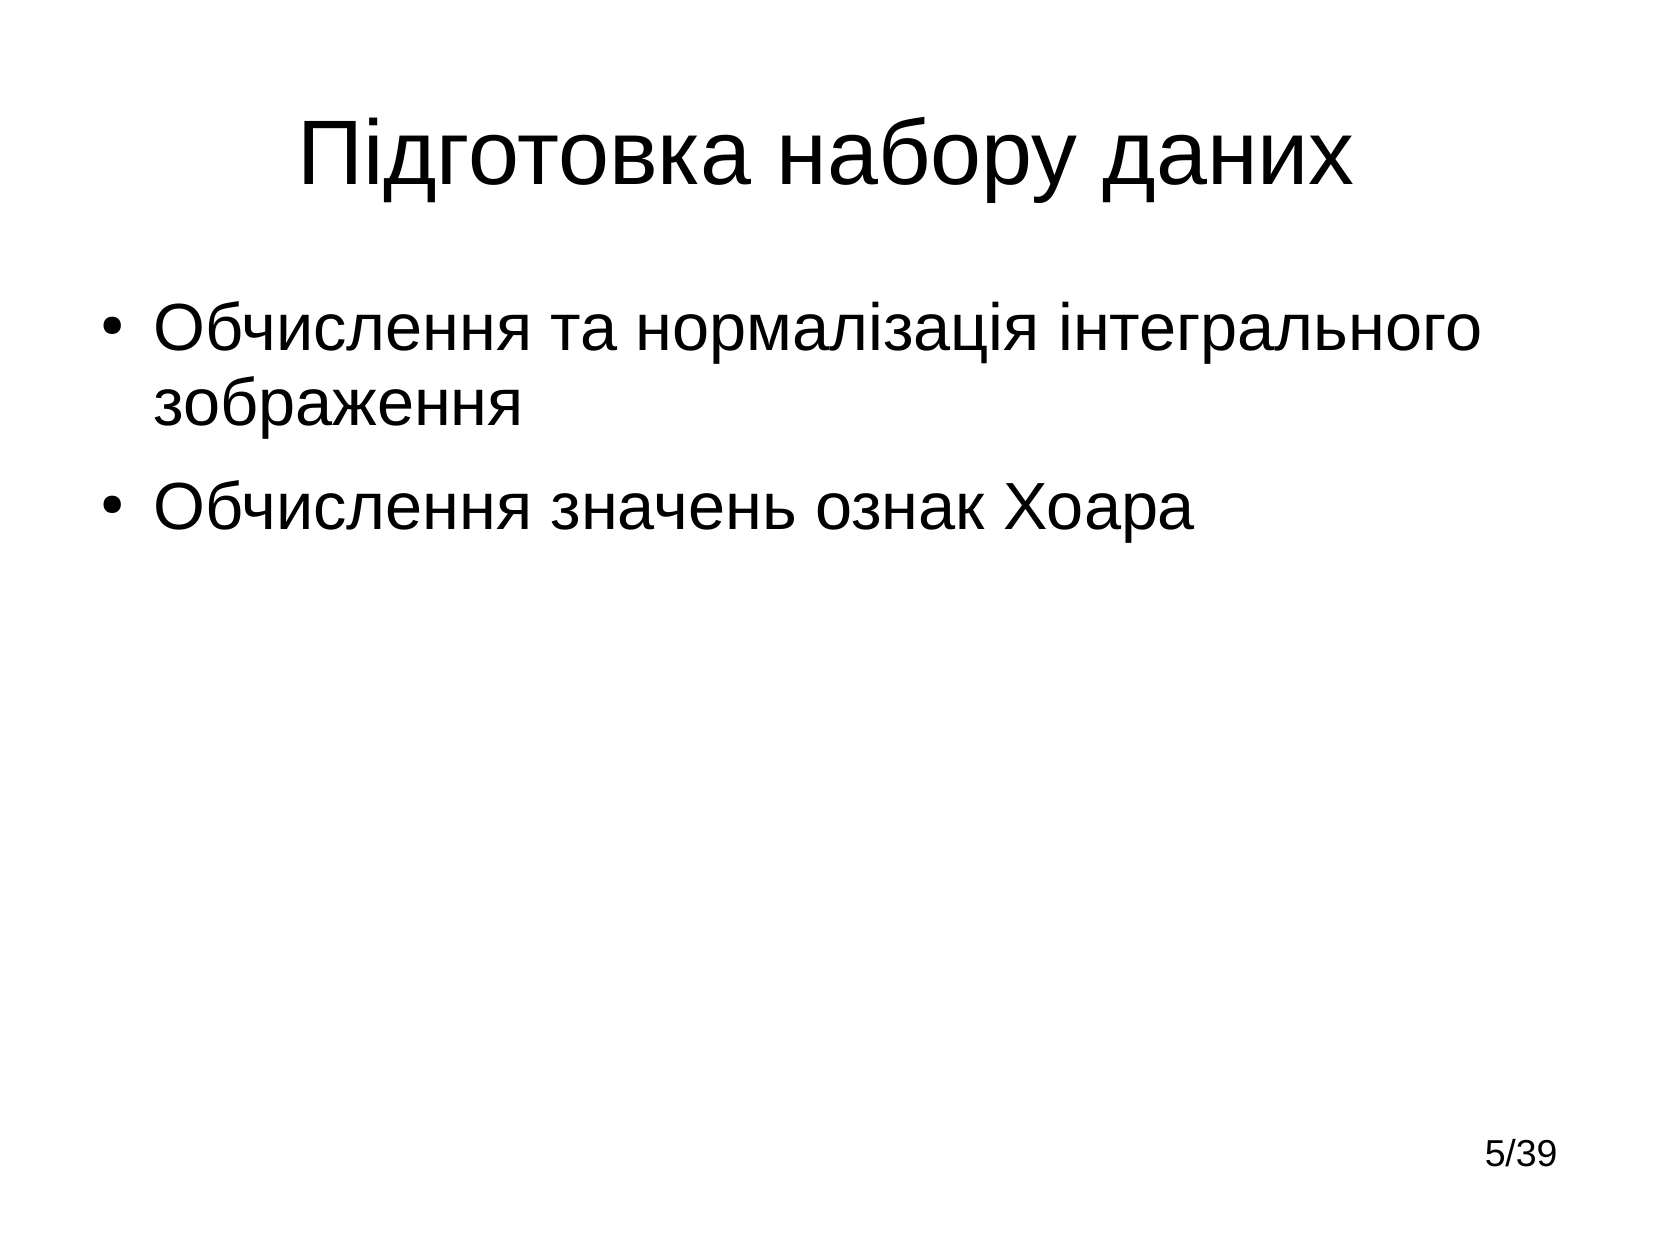

# Підготовка набору даних
Обчислення та нормалізація інтегрального зображення
Обчислення значень ознак Хоара
5/39